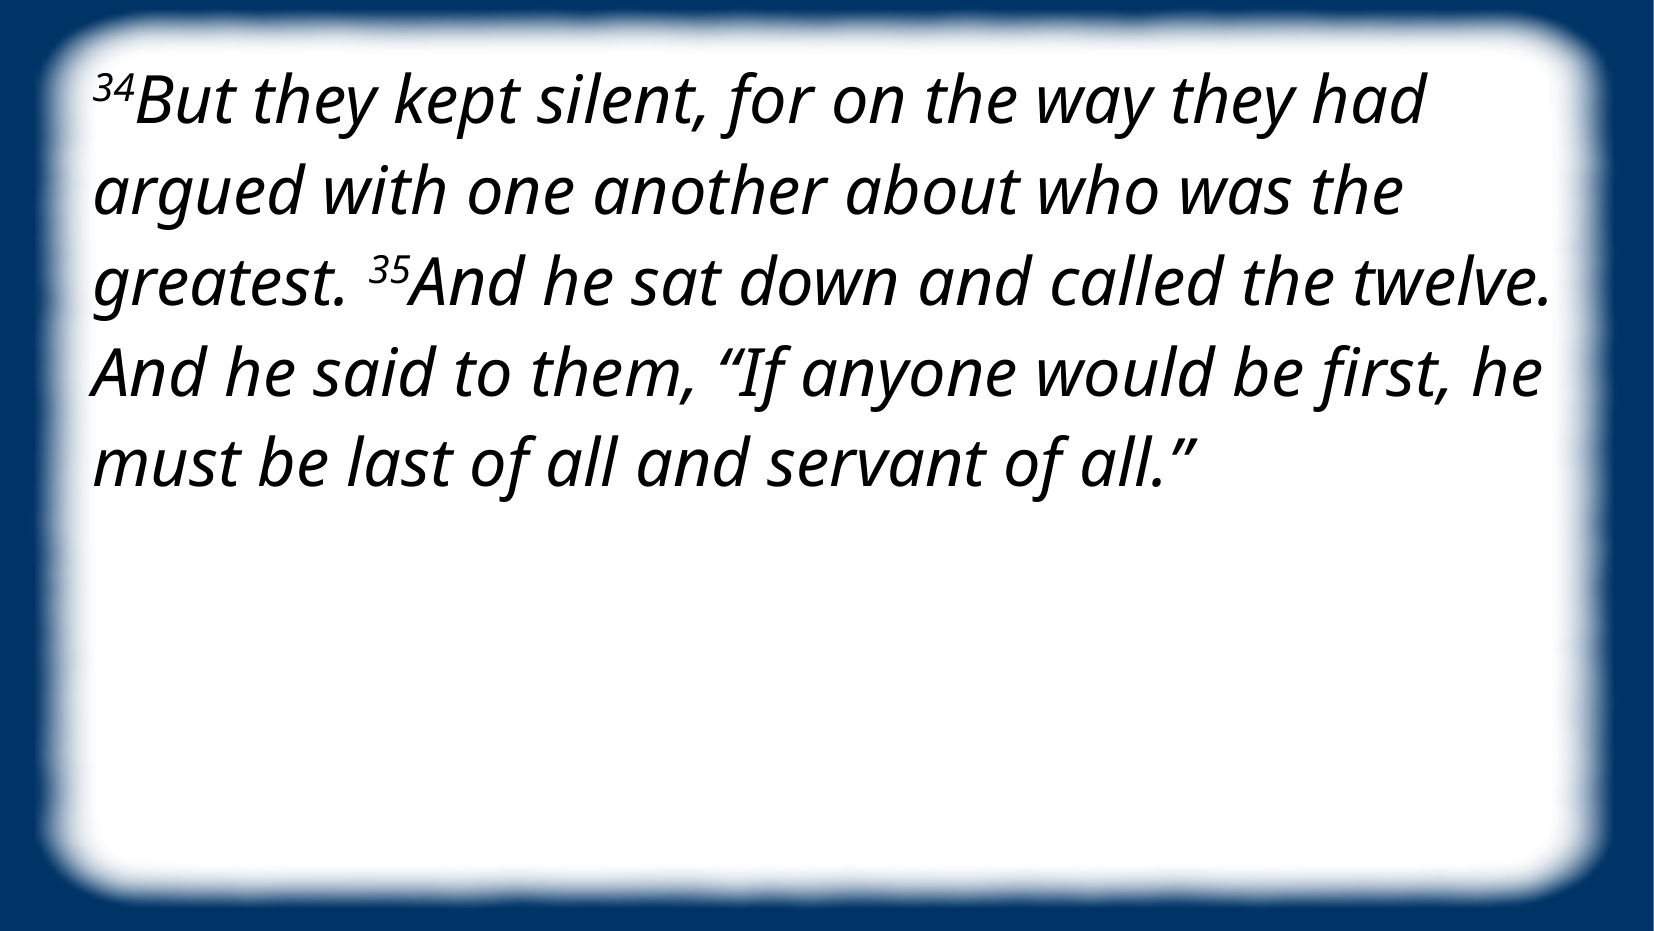

34But they kept silent, for on the way they had argued with one another about who was the greatest. 35And he sat down and called the twelve. And he said to them, “If anyone would be first, he must be last of all and servant of all.”